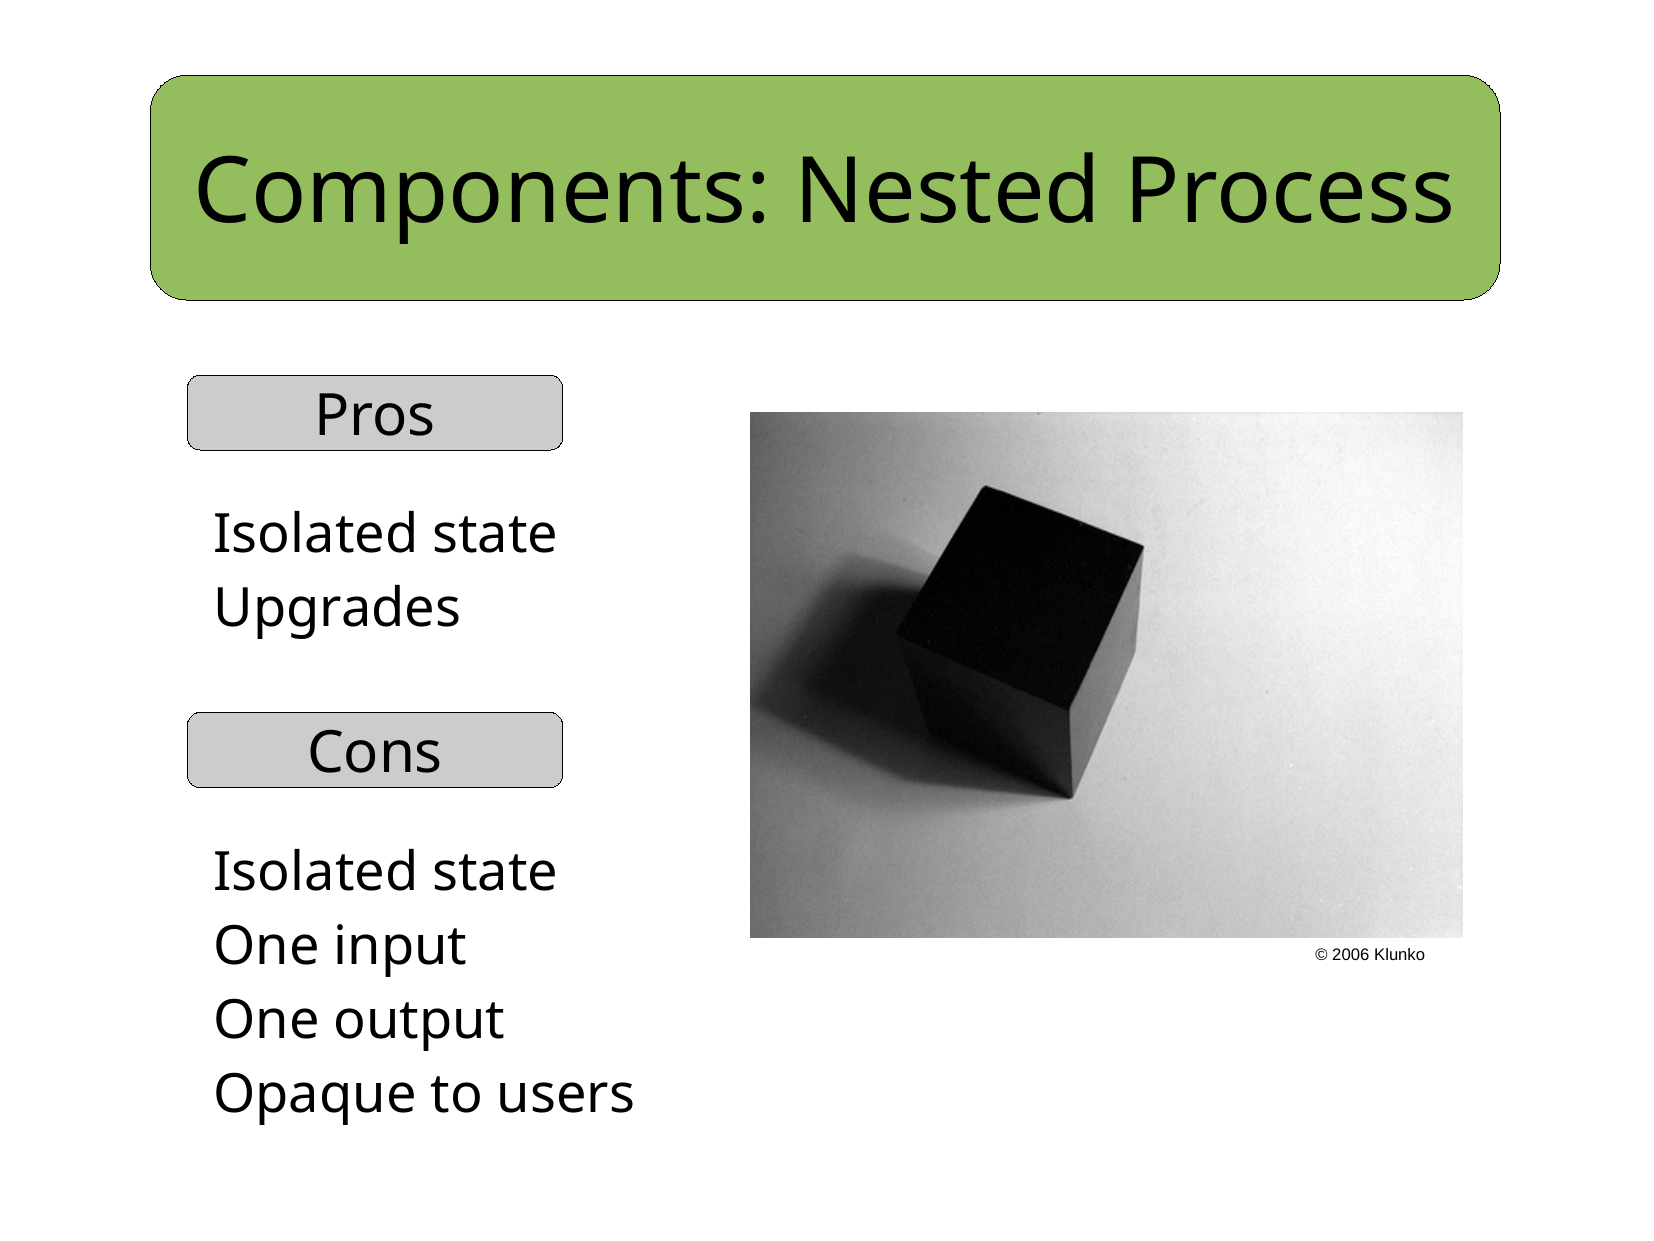

Components: Nested Process
Pros
Isolated state
Upgrades
Cons
Isolated state
One input
One output
Opaque to users
© 2006 Klunko